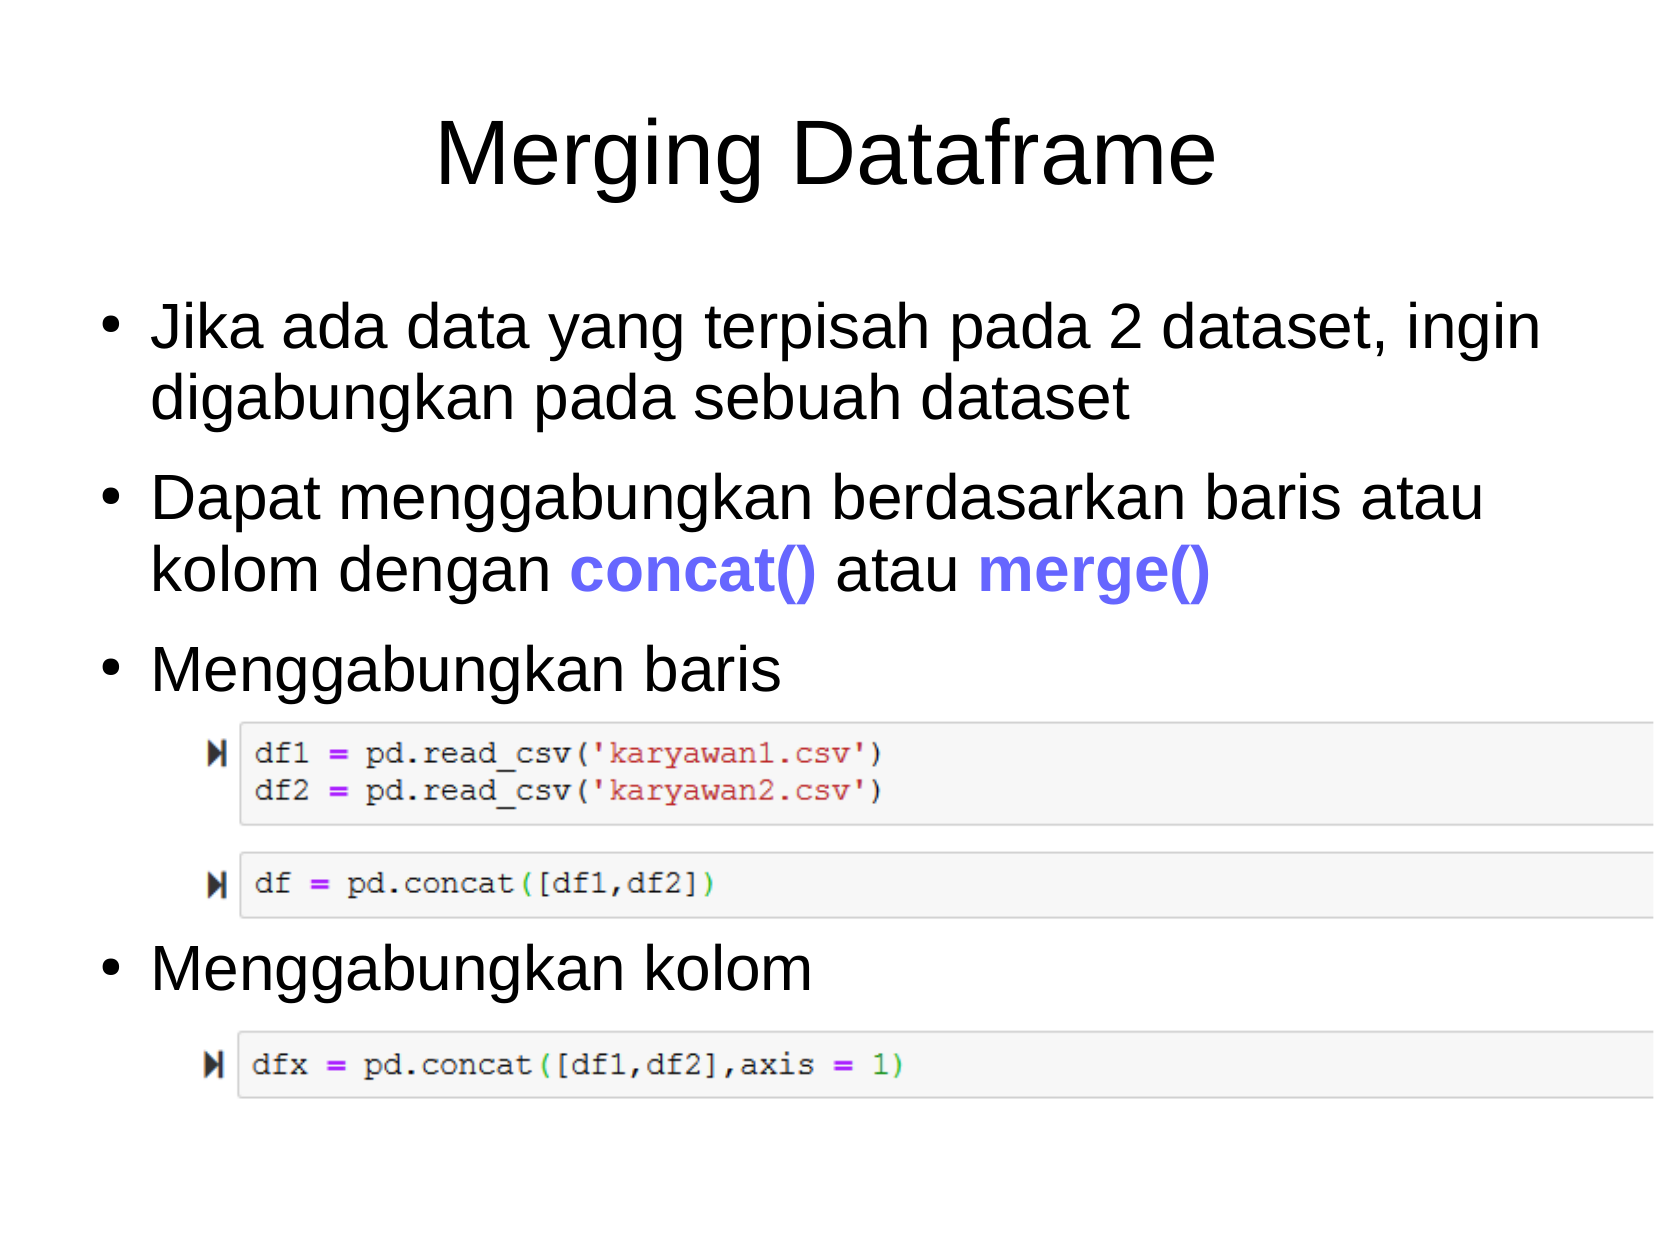

# Merging Dataframe
Jika ada data yang terpisah pada 2 dataset, ingin digabungkan pada sebuah dataset
Dapat menggabungkan berdasarkan baris atau kolom dengan concat() atau merge()
Menggabungkan baris
Menggabungkan kolom